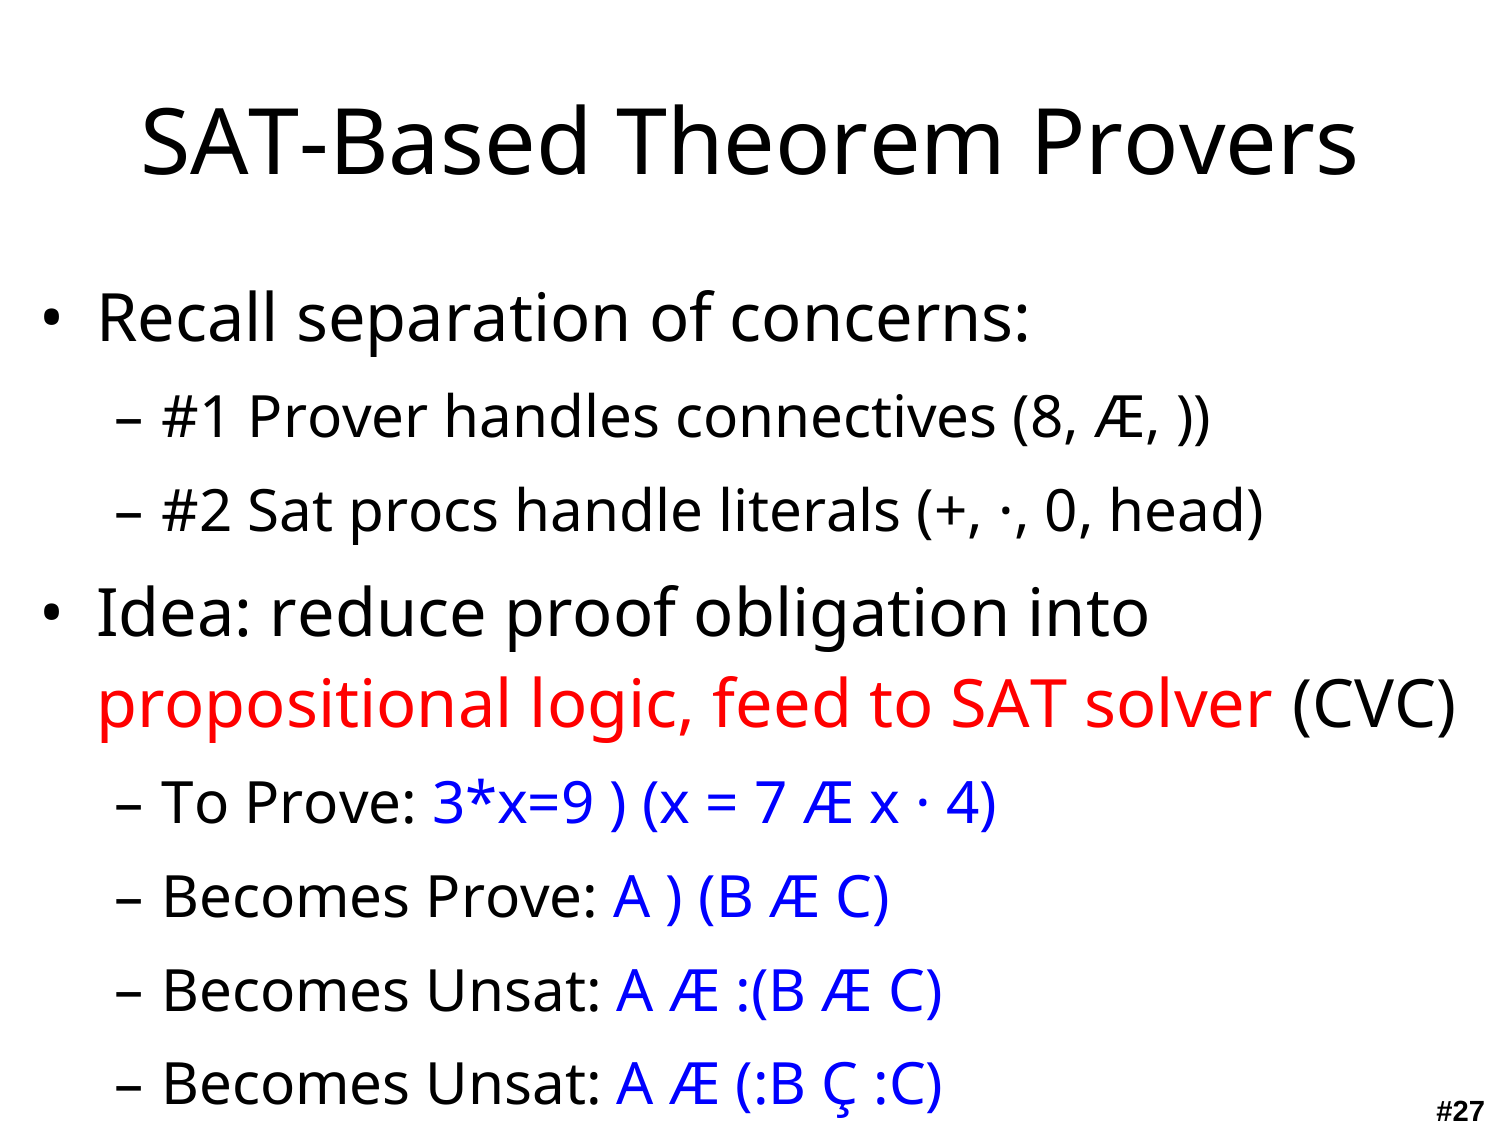

# SAT-Based Theorem Provers
Recall separation of concerns:
#1 Prover handles connectives (8, Æ, ))
#2 Sat procs handle literals (+, ·, 0, head)
Idea: reduce proof obligation into propositional logic, feed to SAT solver (CVC)
To Prove: 3*x=9 ) (x = 7 Æ x · 4)
Becomes Prove: A ) (B Æ C)
Becomes Unsat: A Æ :(B Æ C)
Becomes Unsat: A Æ (:B Ç :C)
27